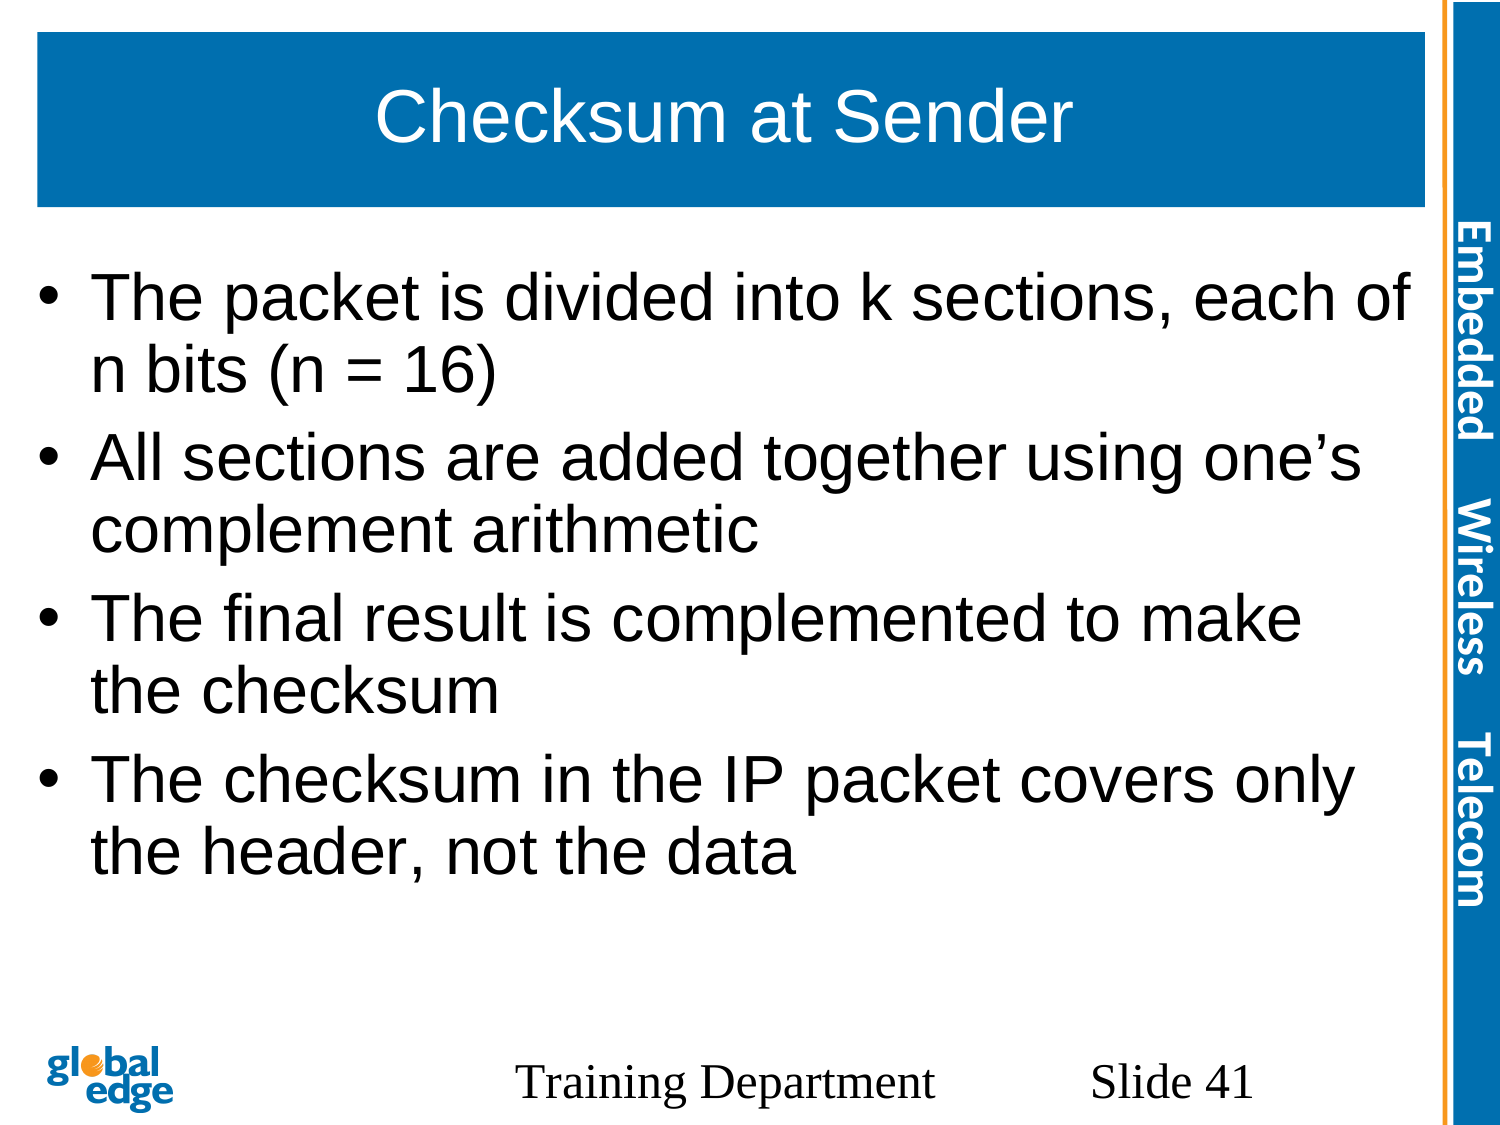

# Checksum at Sender
The packet is divided into k sections, each of n bits (n = 16)‏
All sections are added together using one’s complement arithmetic
The final result is complemented to make the checksum
The checksum in the IP packet covers only the header, not the data
41